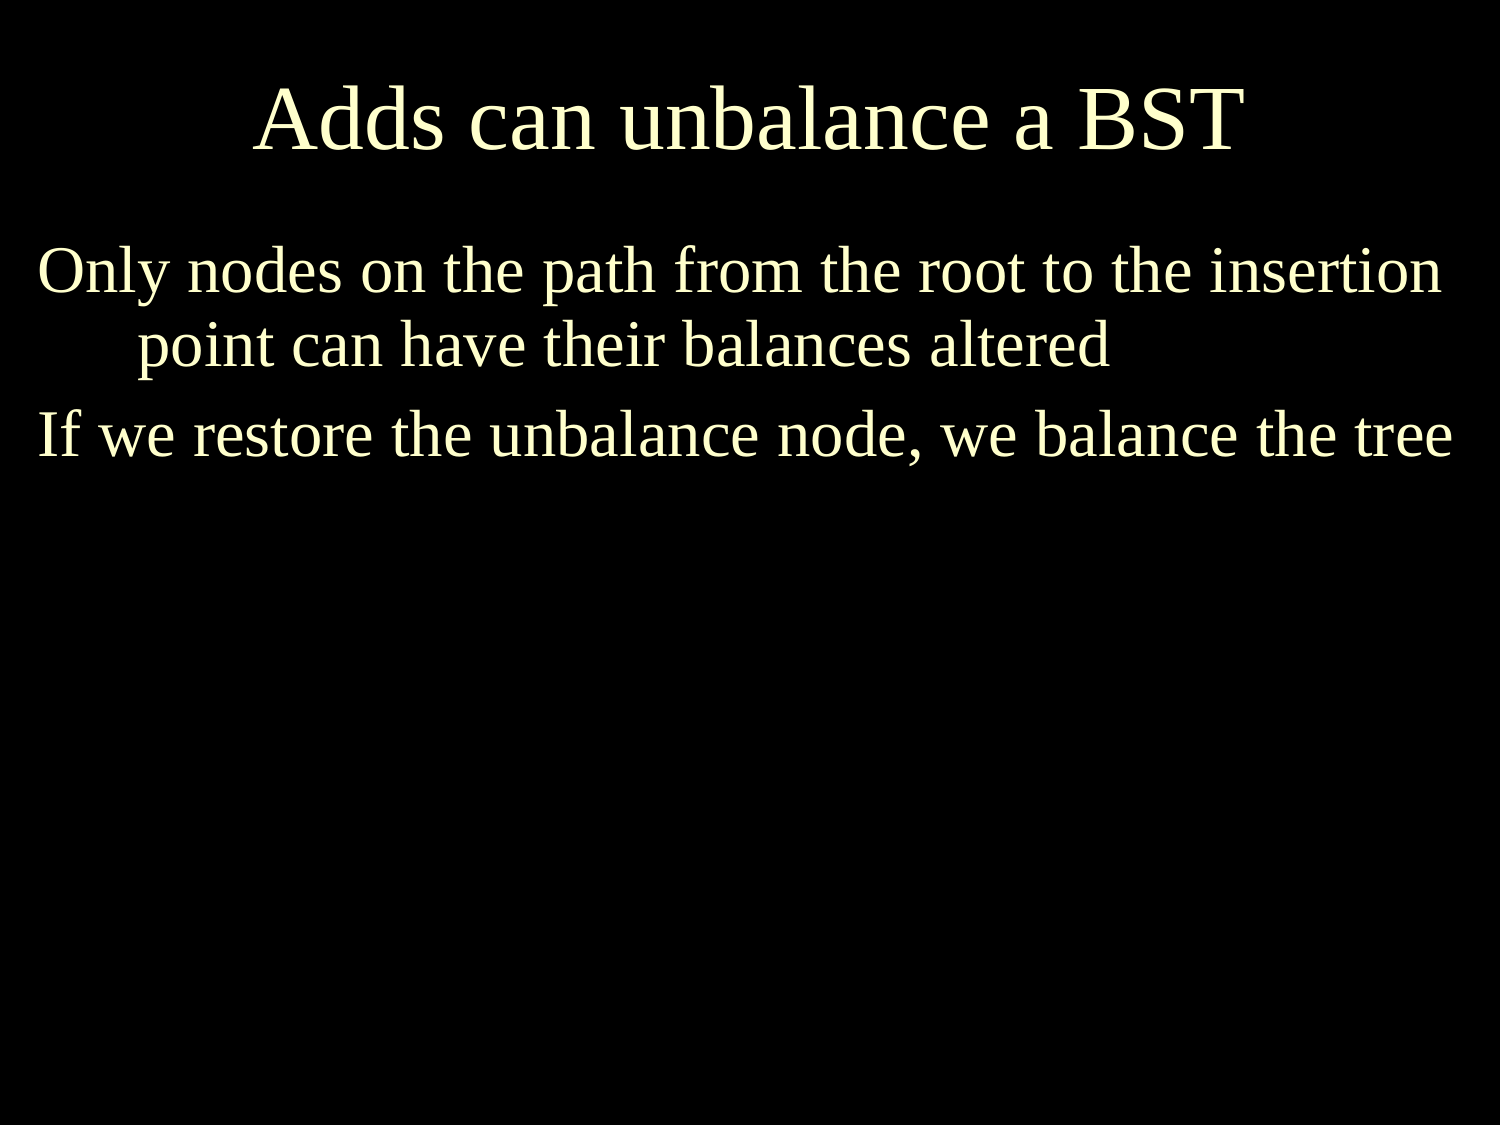

# Adds can unbalance a BST
Only nodes on the path from the root to the insertion point can have their balances altered
If we restore the unbalance node, we balance the tree